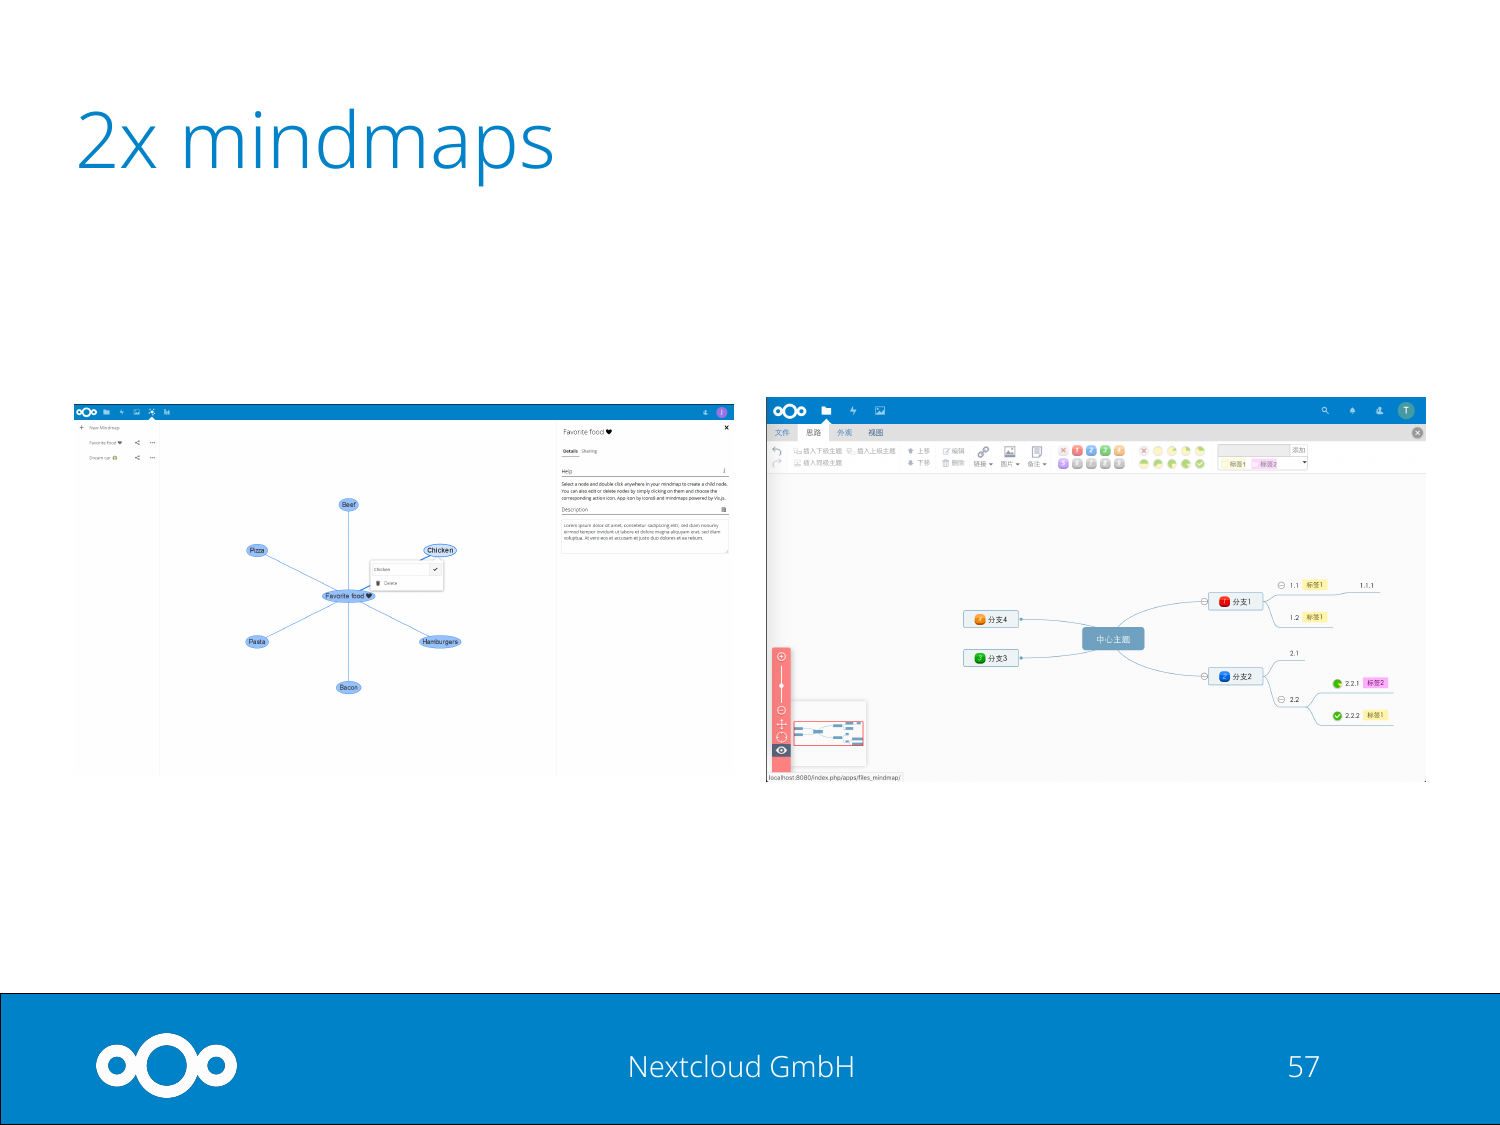

# 2x mindmaps
© struktur AG
57